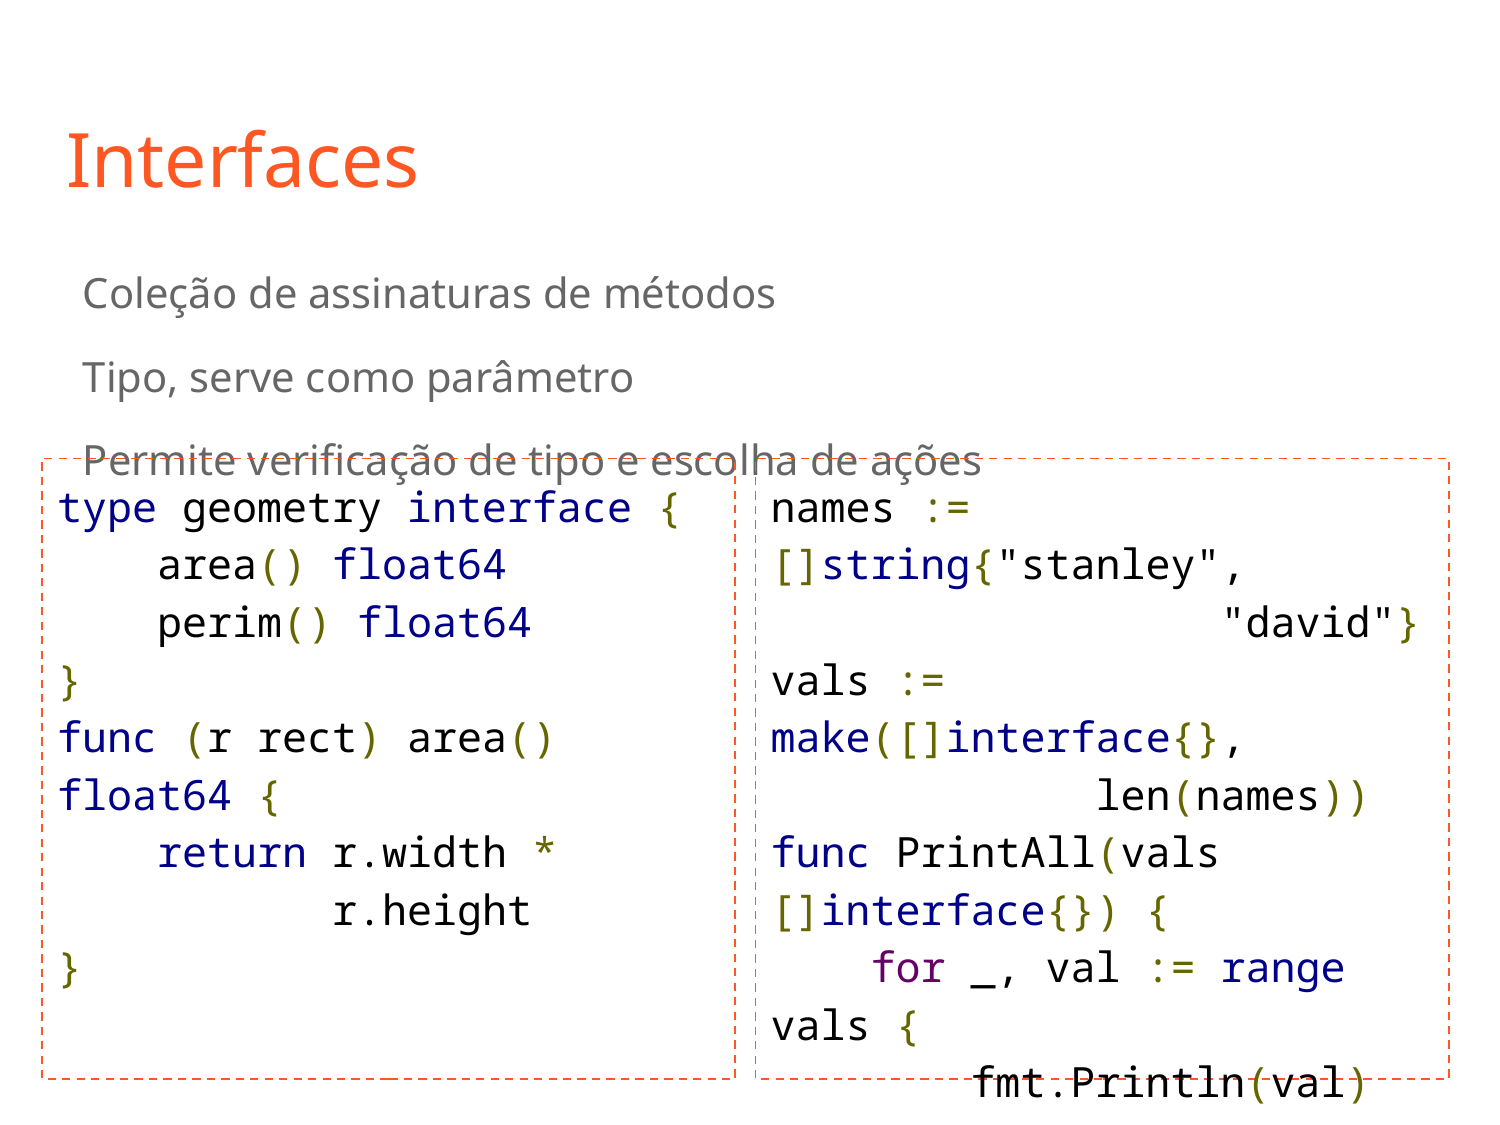

# Interfaces
Coleção de assinaturas de métodos
Tipo, serve como parâmetro
Permite verificação de tipo e escolha de ações
type geometry interface {
 area() float64
 perim() float64
}
func (r rect) area() float64 {
 return r.width *
 r.height
}
names := []string{"stanley",
 "david"}
vals := make([]interface{},
 len(names))
func PrintAll(vals []interface{}) {
 for _, val := range vals {
 fmt.Println(val)
 }}